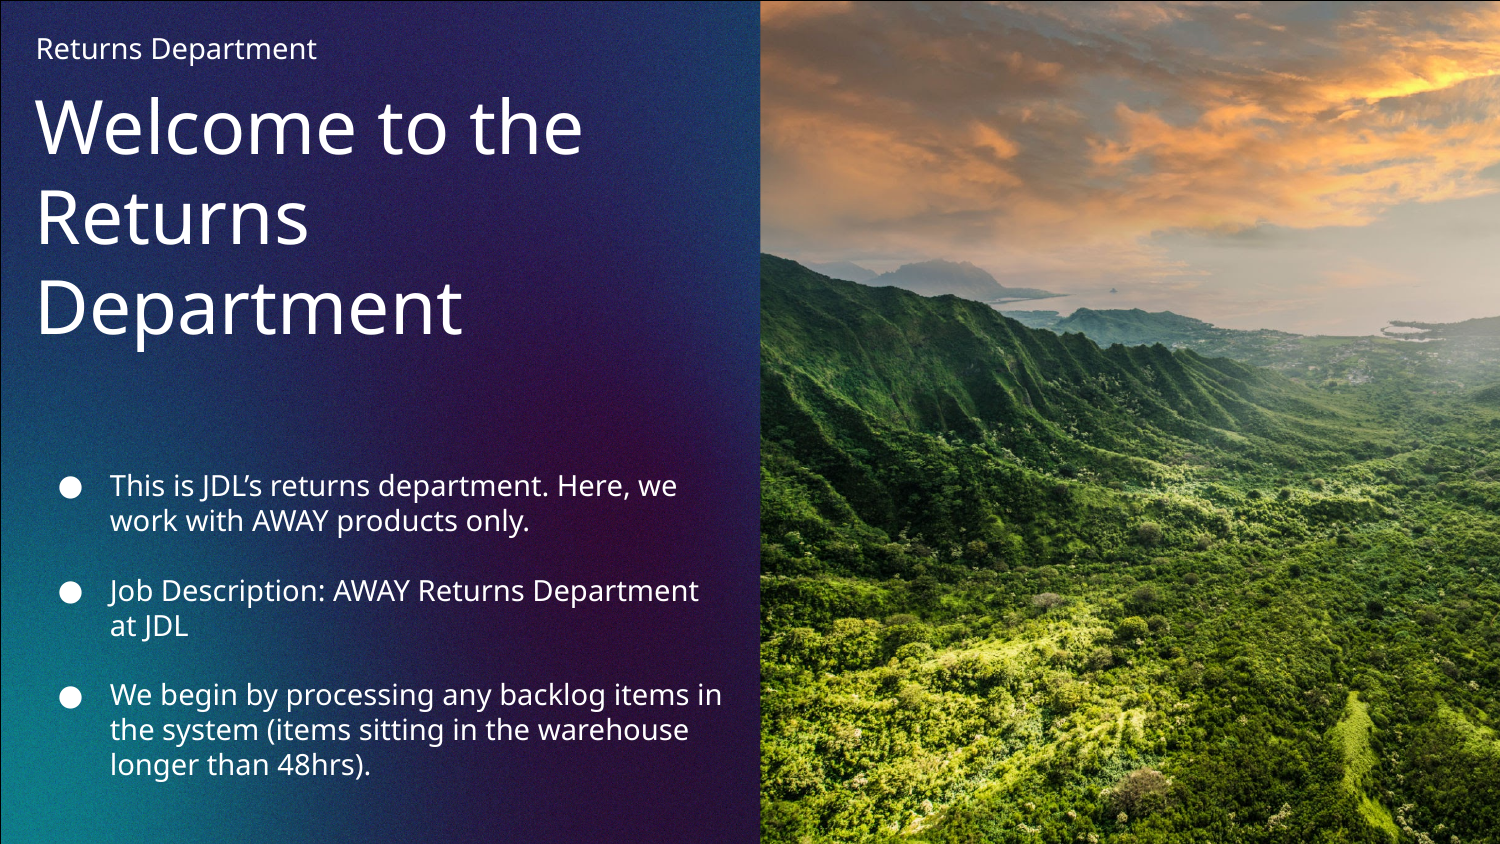

Returns Department
# Welcome to the Returns Department
This is JDL’s returns department. Here, we work with AWAY products only.
Job Description: AWAY Returns Department at JDL
We begin by processing any backlog items in the system (items sitting in the warehouse longer than 48hrs).